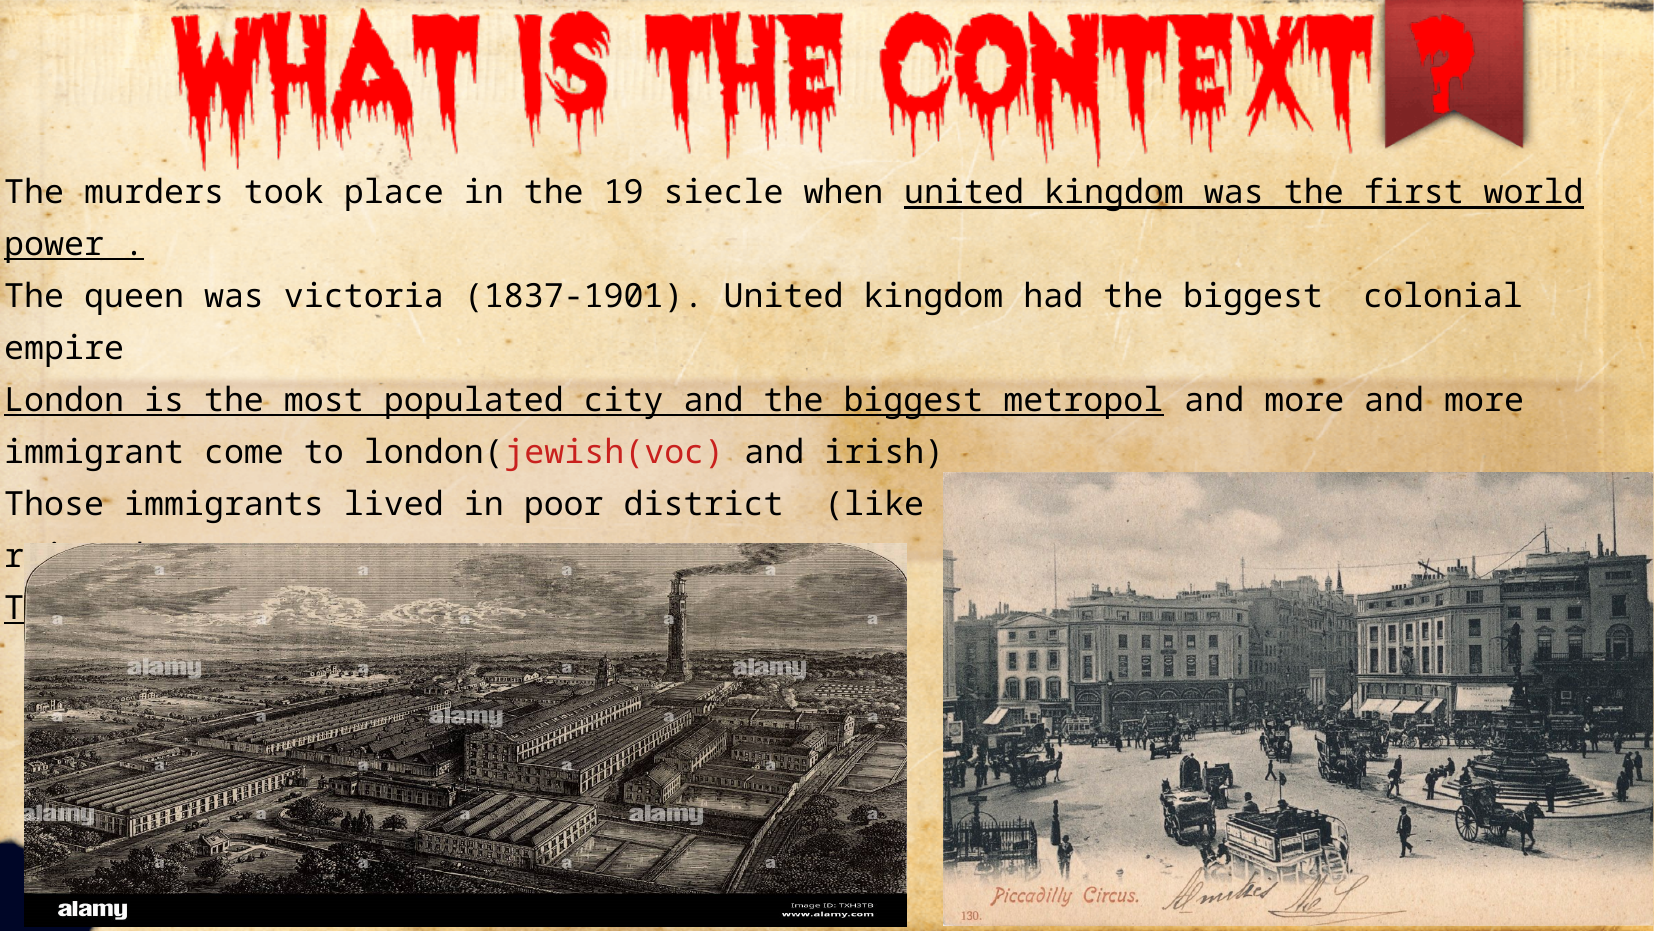

The murders took place in the 19 siecle when united kingdom was the first world power .
The queen was victoria (1837-1901). United kingdom had the biggest colonial empire
London is the most populated city and the biggest metropol and more and more immigrant come to london(jewish(voc) and irish)
Those immigrants lived in poor district (like whitechapel) where insecurity reigned.
There were also factory inside london.